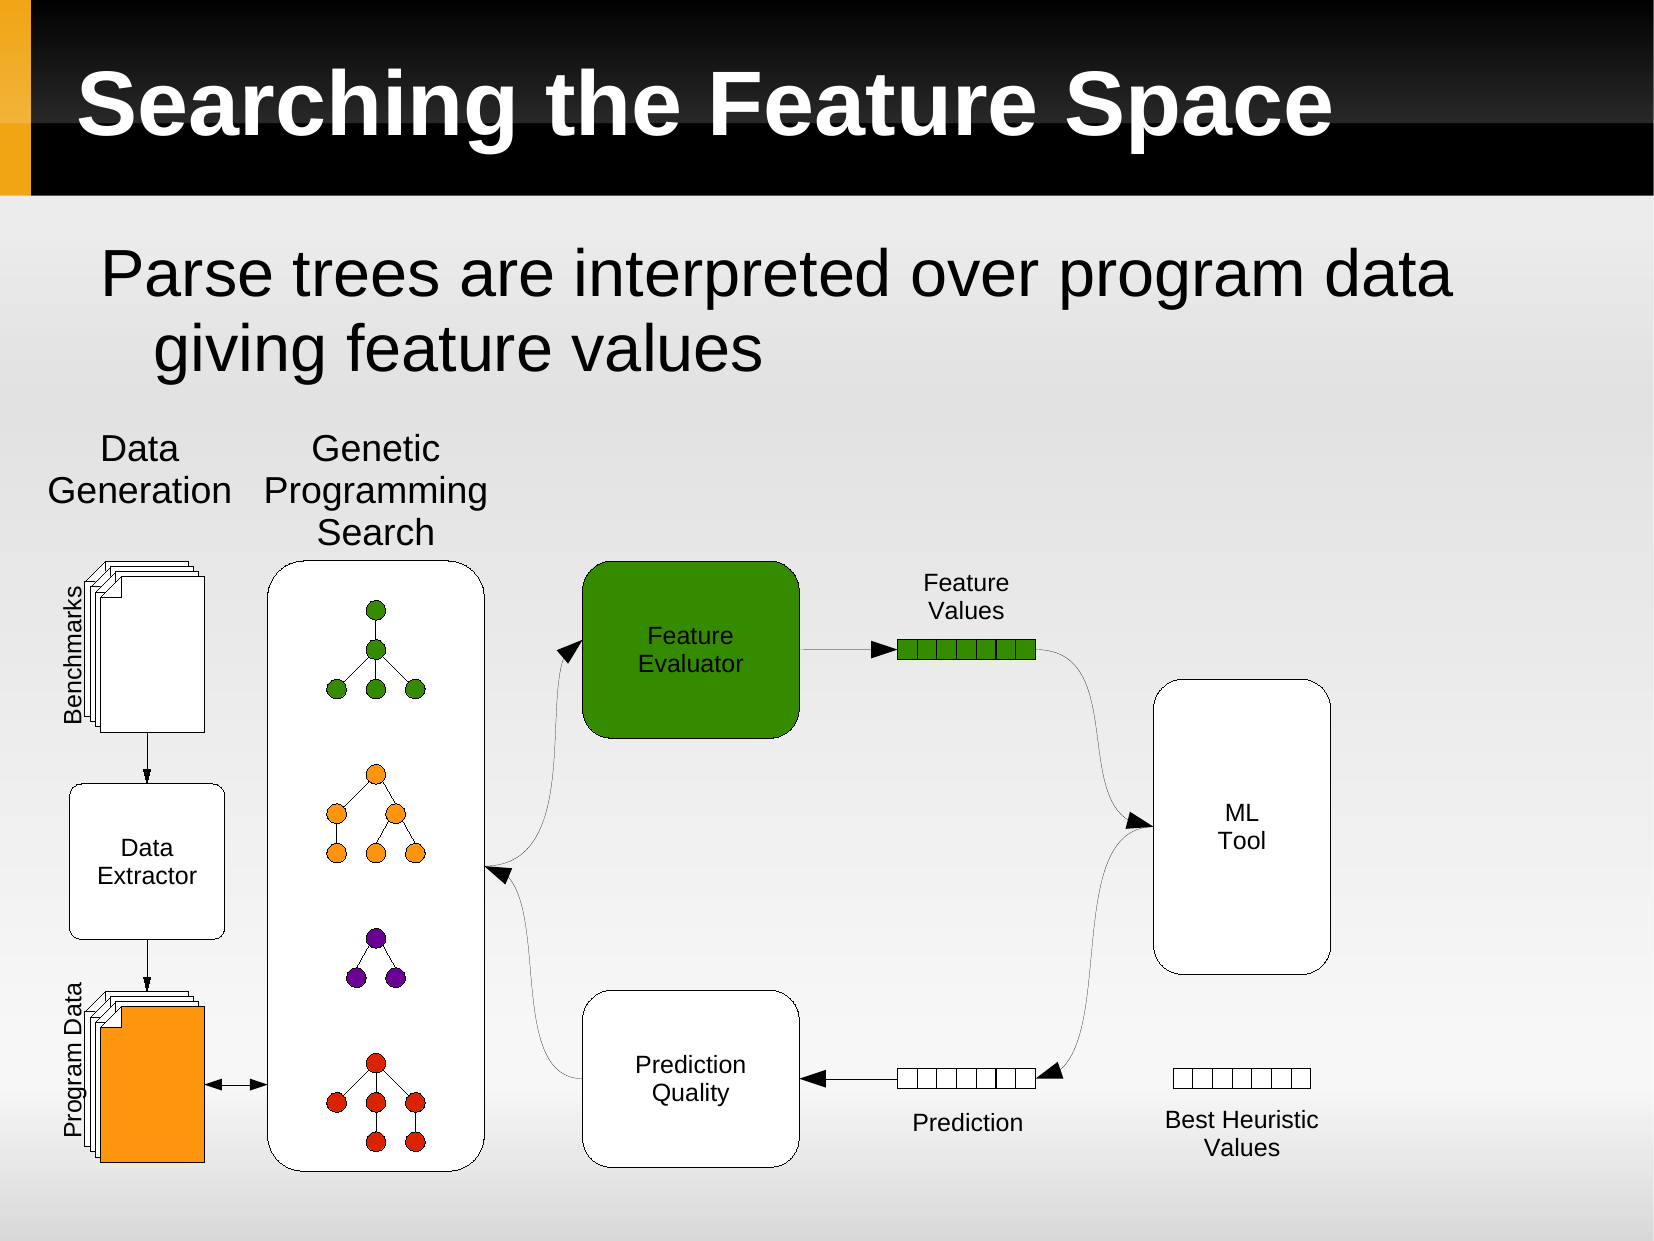

# Searching the Feature Space
Parse trees are interpreted over program data giving feature values
Data
Generation
Genetic Programming Search
Benchmarks
Data
Extractor
Program Data
Feature
Evaluator
Feature Values
ML
Tool
Prediction
Quality
Best Heuristic
Values
Prediction